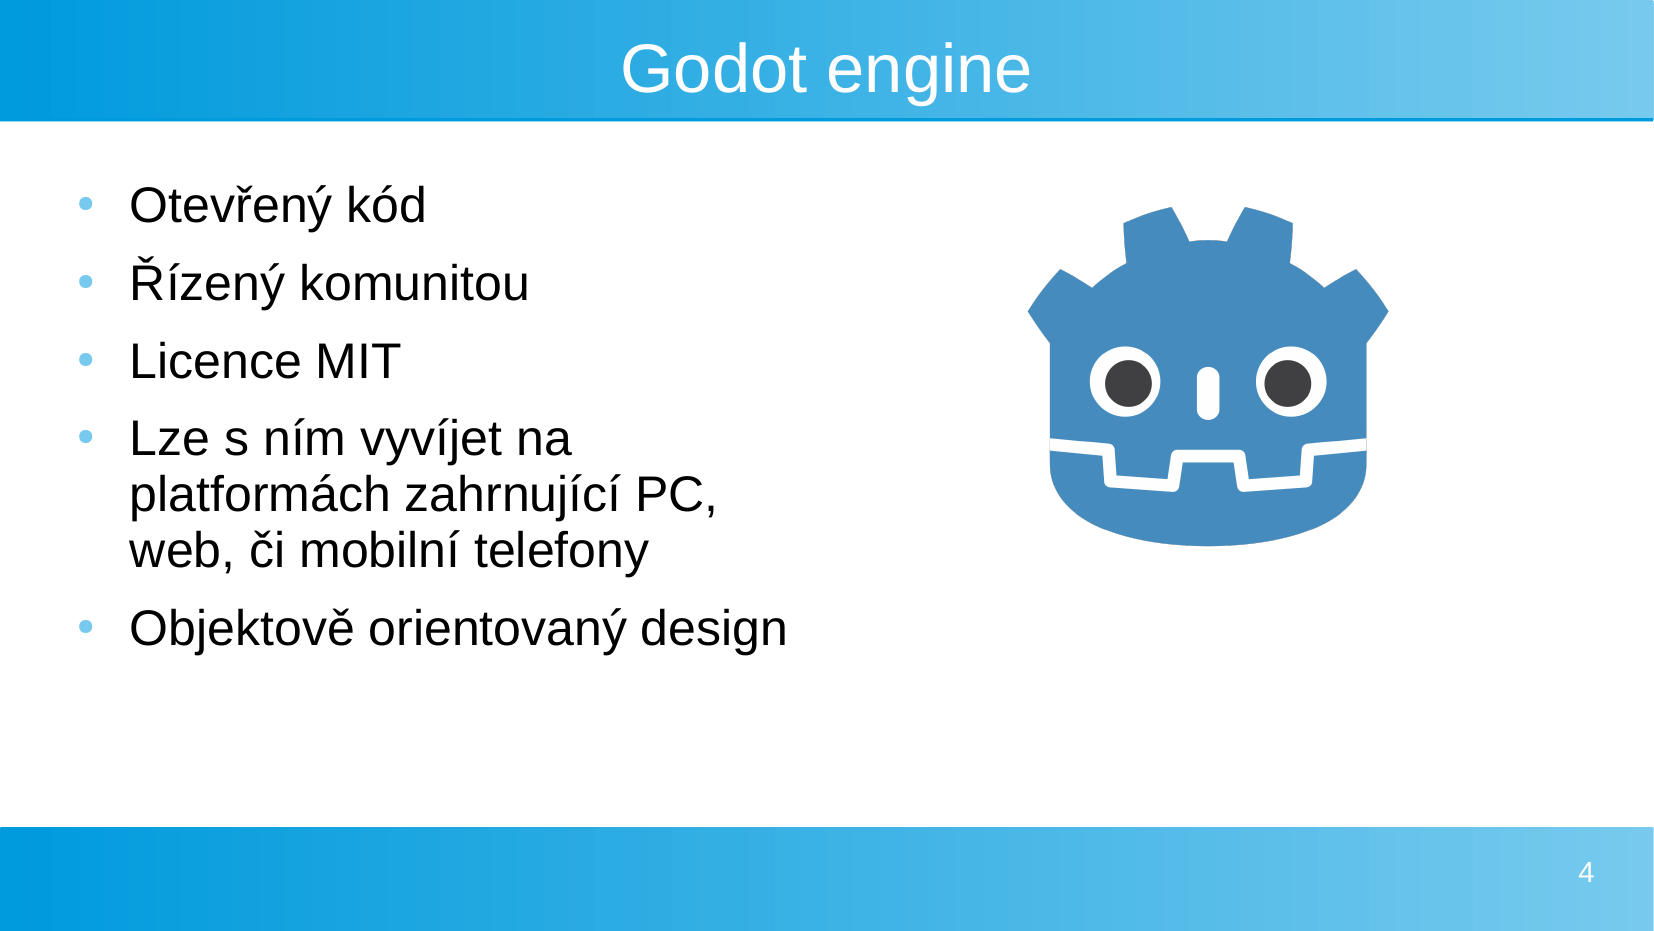

# Godot engine
Otevřený kód
Řízený komunitou
Licence MIT
Lze s ním vyvíjet na platformách zahrnující PC, web, či mobilní telefony
Objektově orientovaný design
4